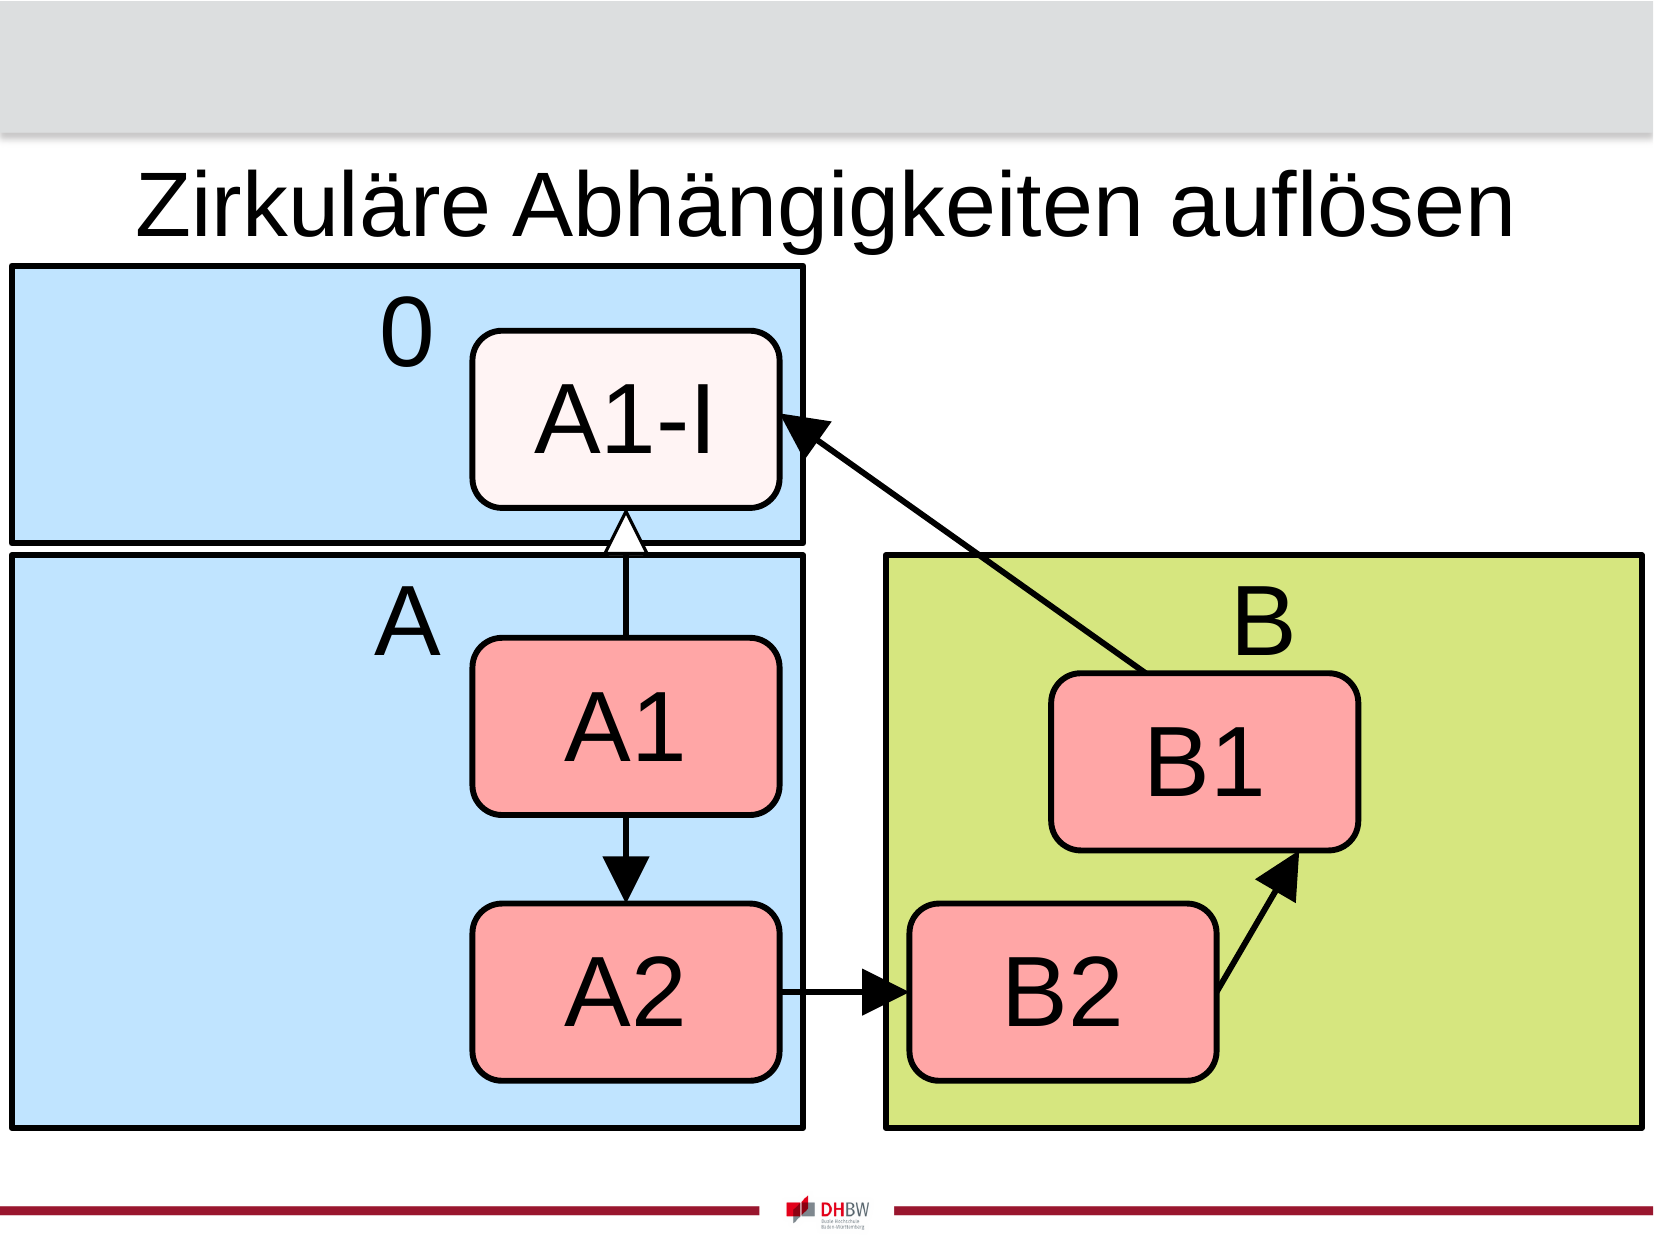

# Zirkuläre Abhängigkeiten auflösen
0
A1-I
A
B
A1
B1
A2
B2